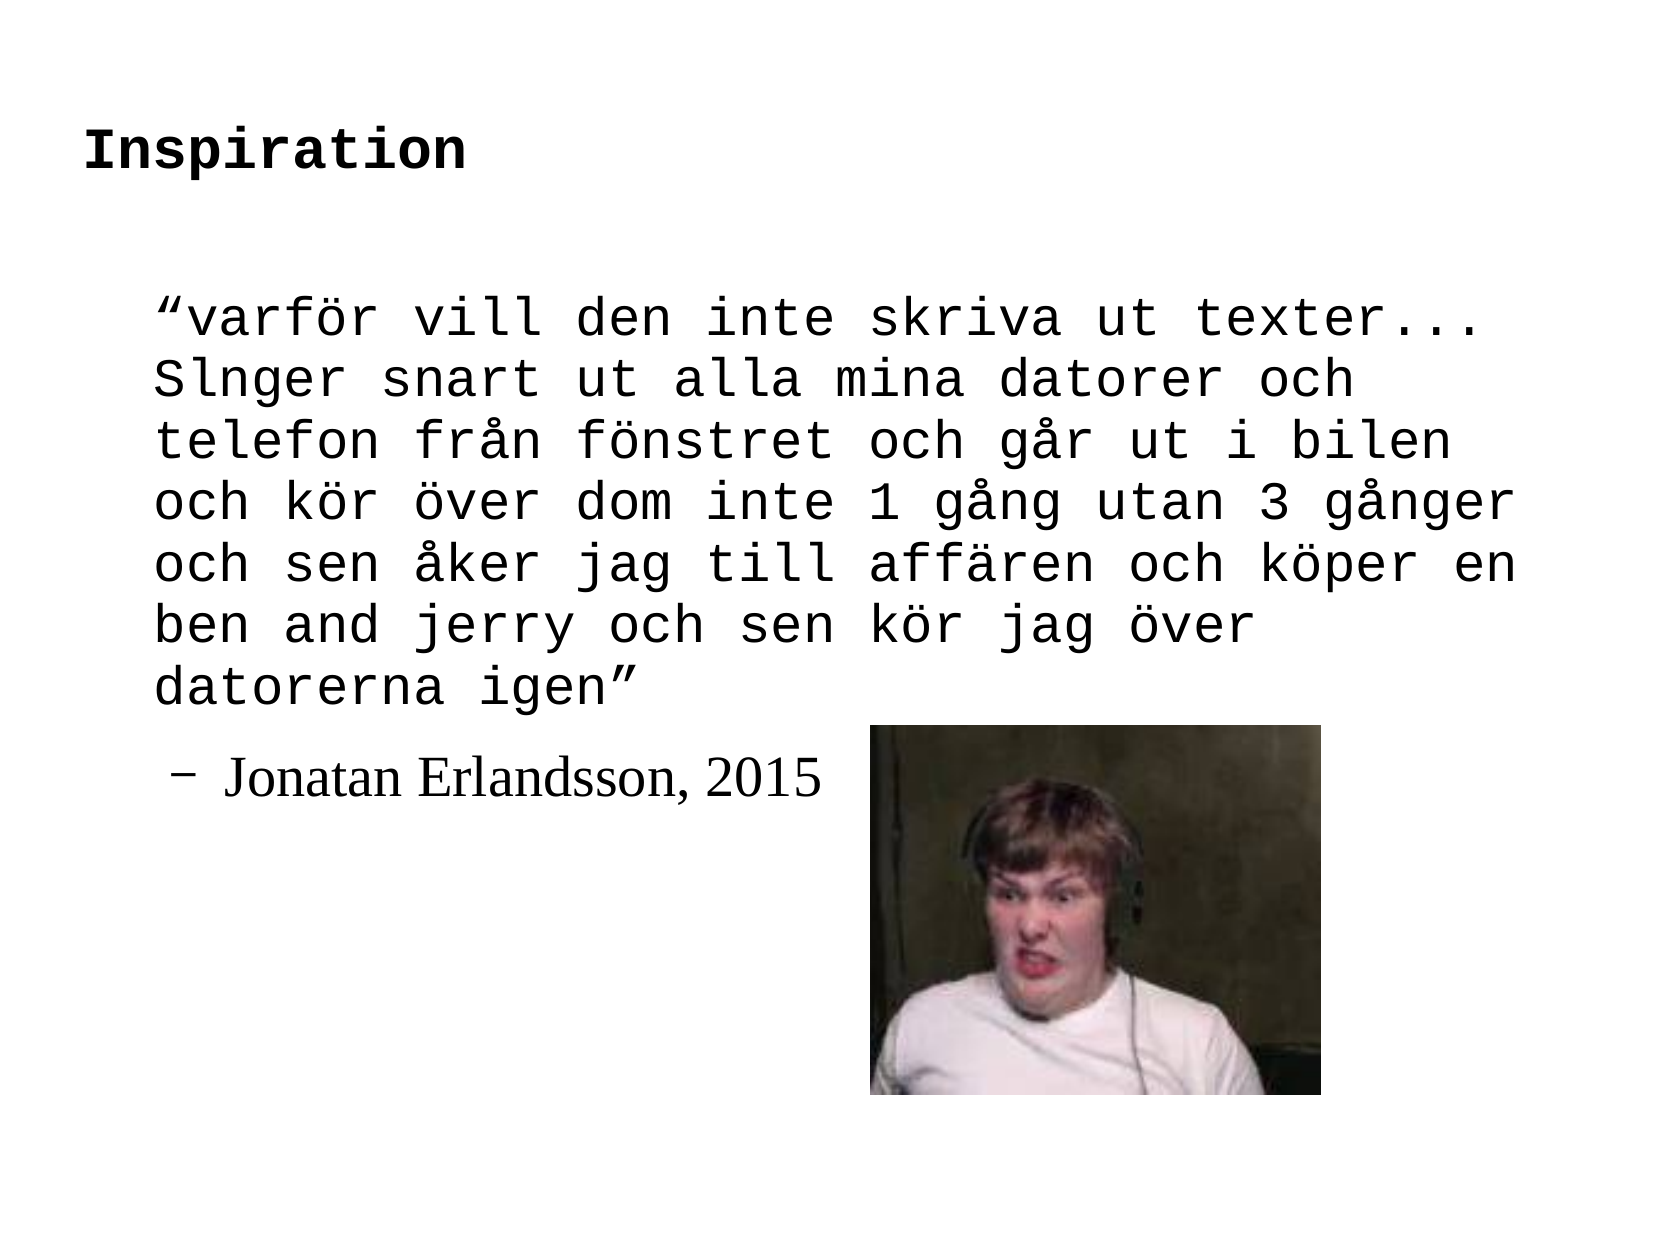

# Inspiration
“varför vill den inte skriva ut texter... Slnger snart ut alla mina datorer och telefon från fönstret och går ut i bilen och kör över dom inte 1 gång utan 3 gånger och sen åker jag till affären och köper en ben and jerry och sen kör jag över datorerna igen”
Jonatan Erlandsson, 2015